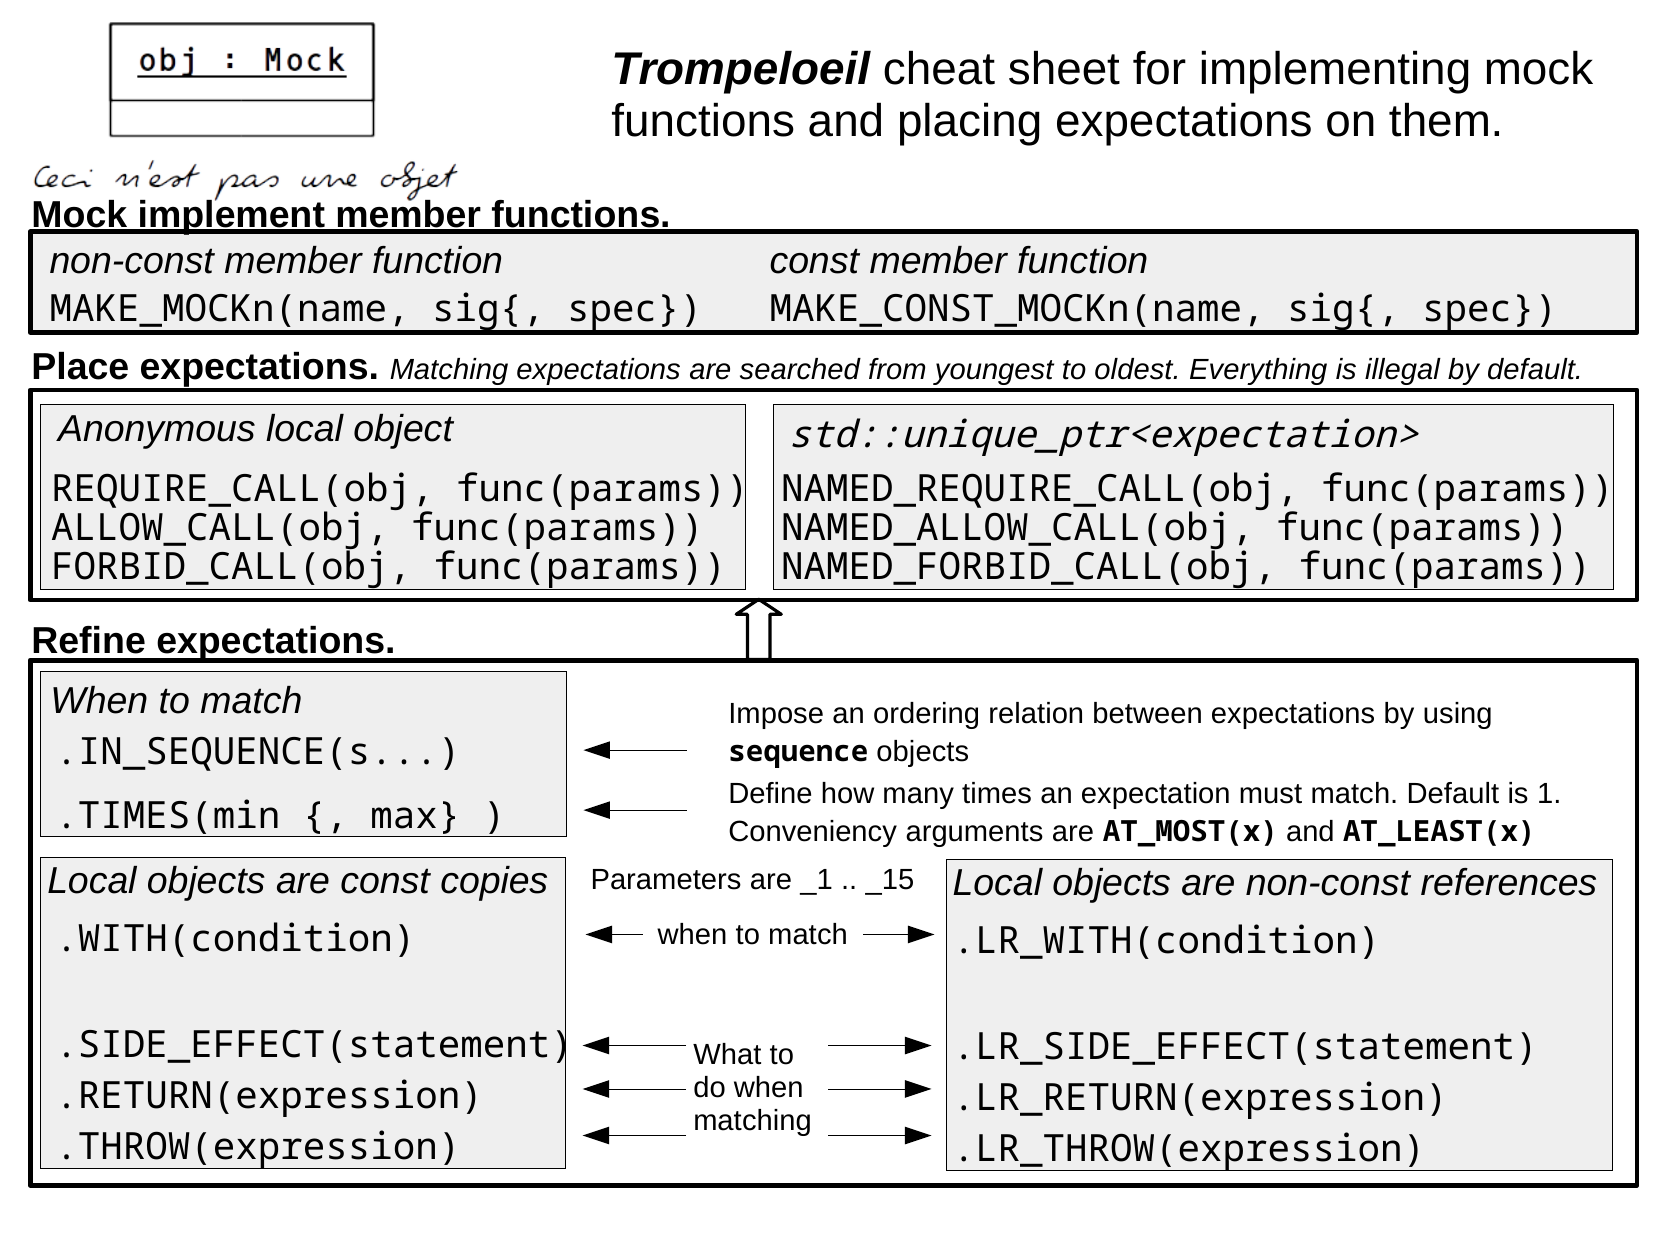

Trompeloeil cheat sheet for implementing mock
functions and placing expectations on them.
Mock implement member functions.
non-const member function
MAKE_MOCKn(name, sig{, spec})
const member function
MAKE_CONST_MOCKn(name, sig{, spec})
Place expectations. Matching expectations are searched from youngest to oldest. Everything is illegal by default.
Anonymous local object
std::unique_ptr<expectation>
REQUIRE_CALL(obj, func(params))
NAMED_REQUIRE_CALL(obj, func(params))
ALLOW_CALL(obj, func(params))
NAMED_ALLOW_CALL(obj, func(params))
FORBID_CALL(obj, func(params))
NAMED_FORBID_CALL(obj, func(params))
Refine expectations.
When to match
Impose an ordering relation between expectations by using
sequence objects
.IN_SEQUENCE(s...)
Define how many times an expectation must match. Default is 1.
Conveniency arguments are AT_MOST(x) and AT_LEAST(x)
.TIMES(min {, max} )
Local objects are const copies
Local objects are non-const references
Parameters are _1 .. _15
.WITH(condition)
.LR_WITH(condition)
when to match
.SIDE_EFFECT(statement)
.LR_SIDE_EFFECT(statement)
What to
do when
matching
.RETURN(expression)
.LR_RETURN(expression)
.THROW(expression)
.LR_THROW(expression)